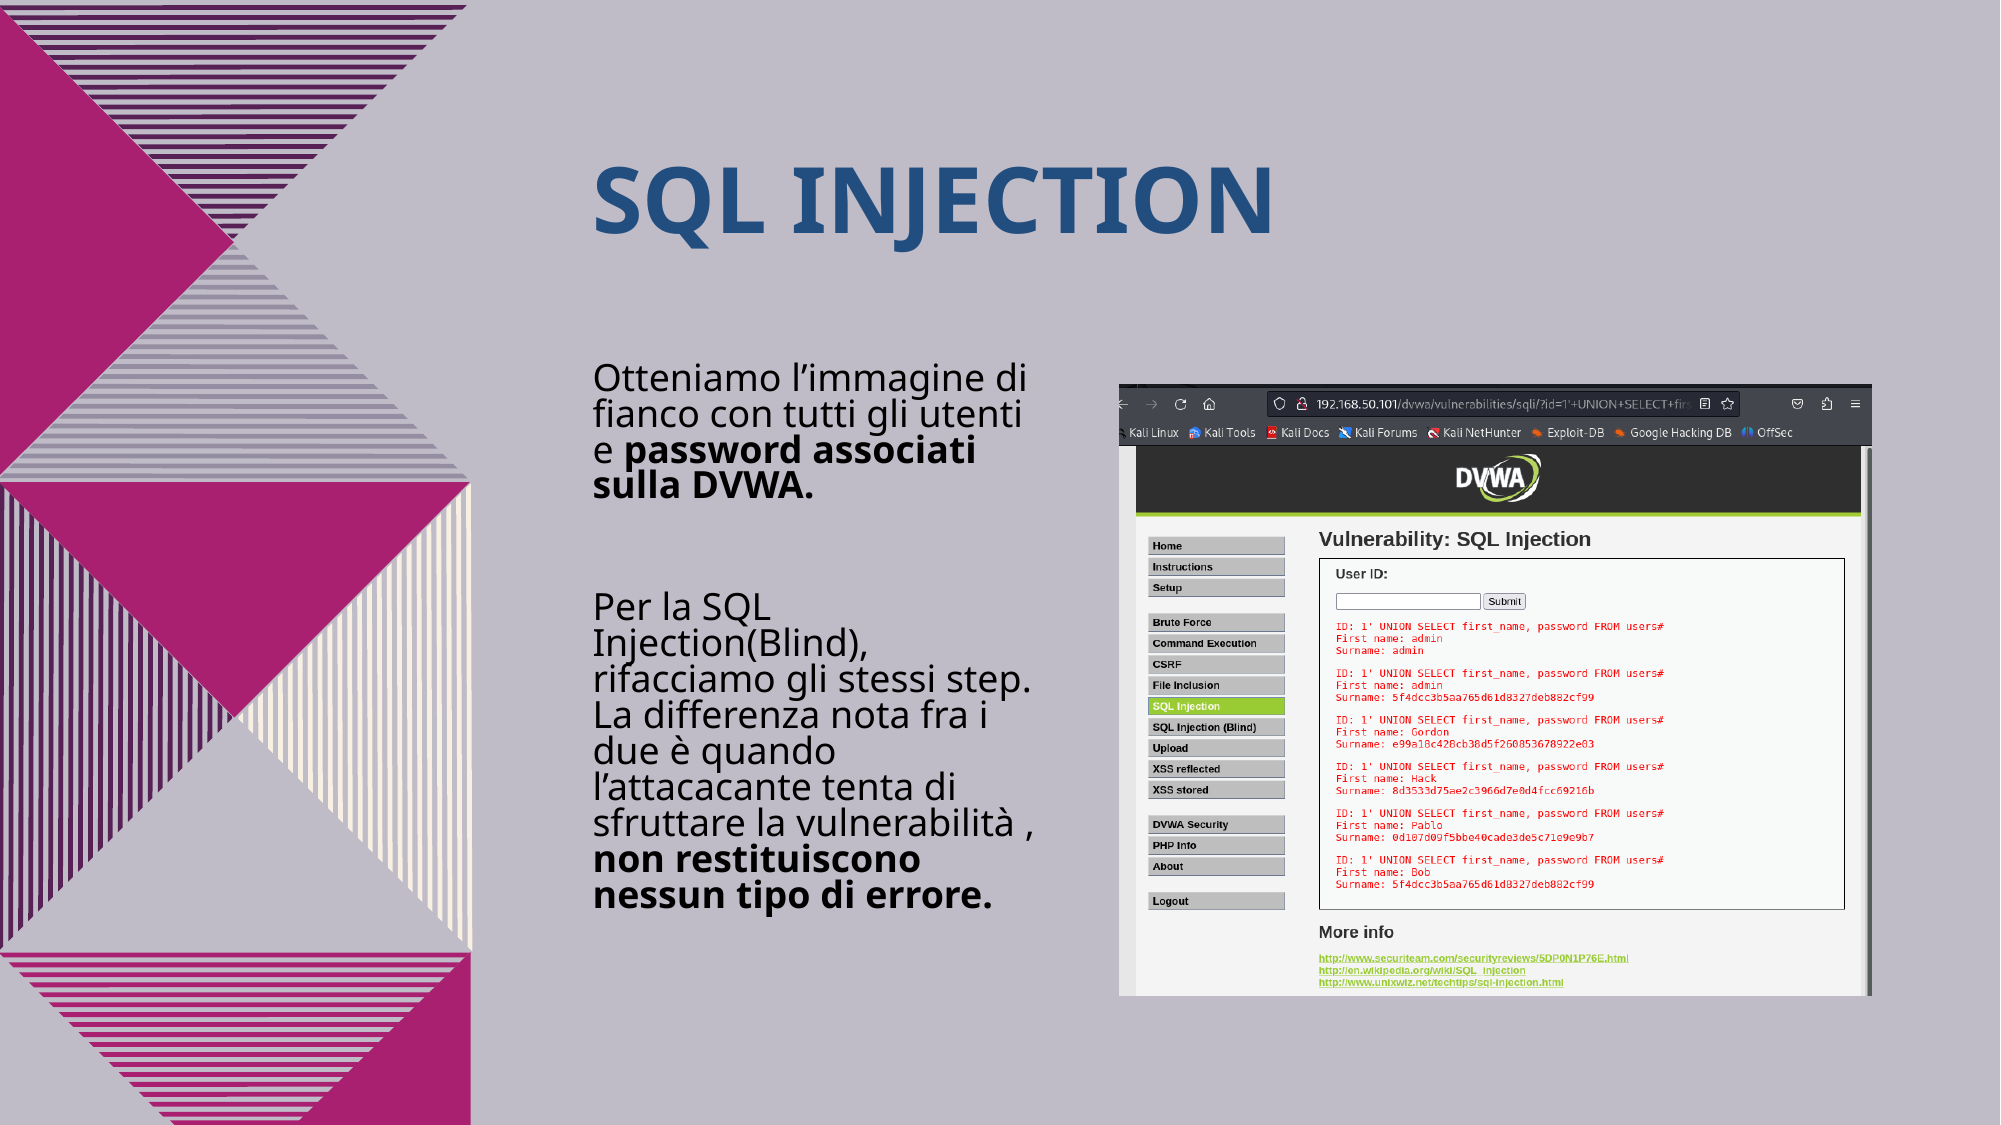

# SQL injection
Otteniamo l’immagine di fianco con tutti gli utenti e password associati sulla DVWA.
Per la SQL Injection(Blind), rifacciamo gli stessi step. La differenza nota fra i due è quando l’attacacante tenta di sfruttare la vulnerabilità , non restituiscono nessun tipo di errore.